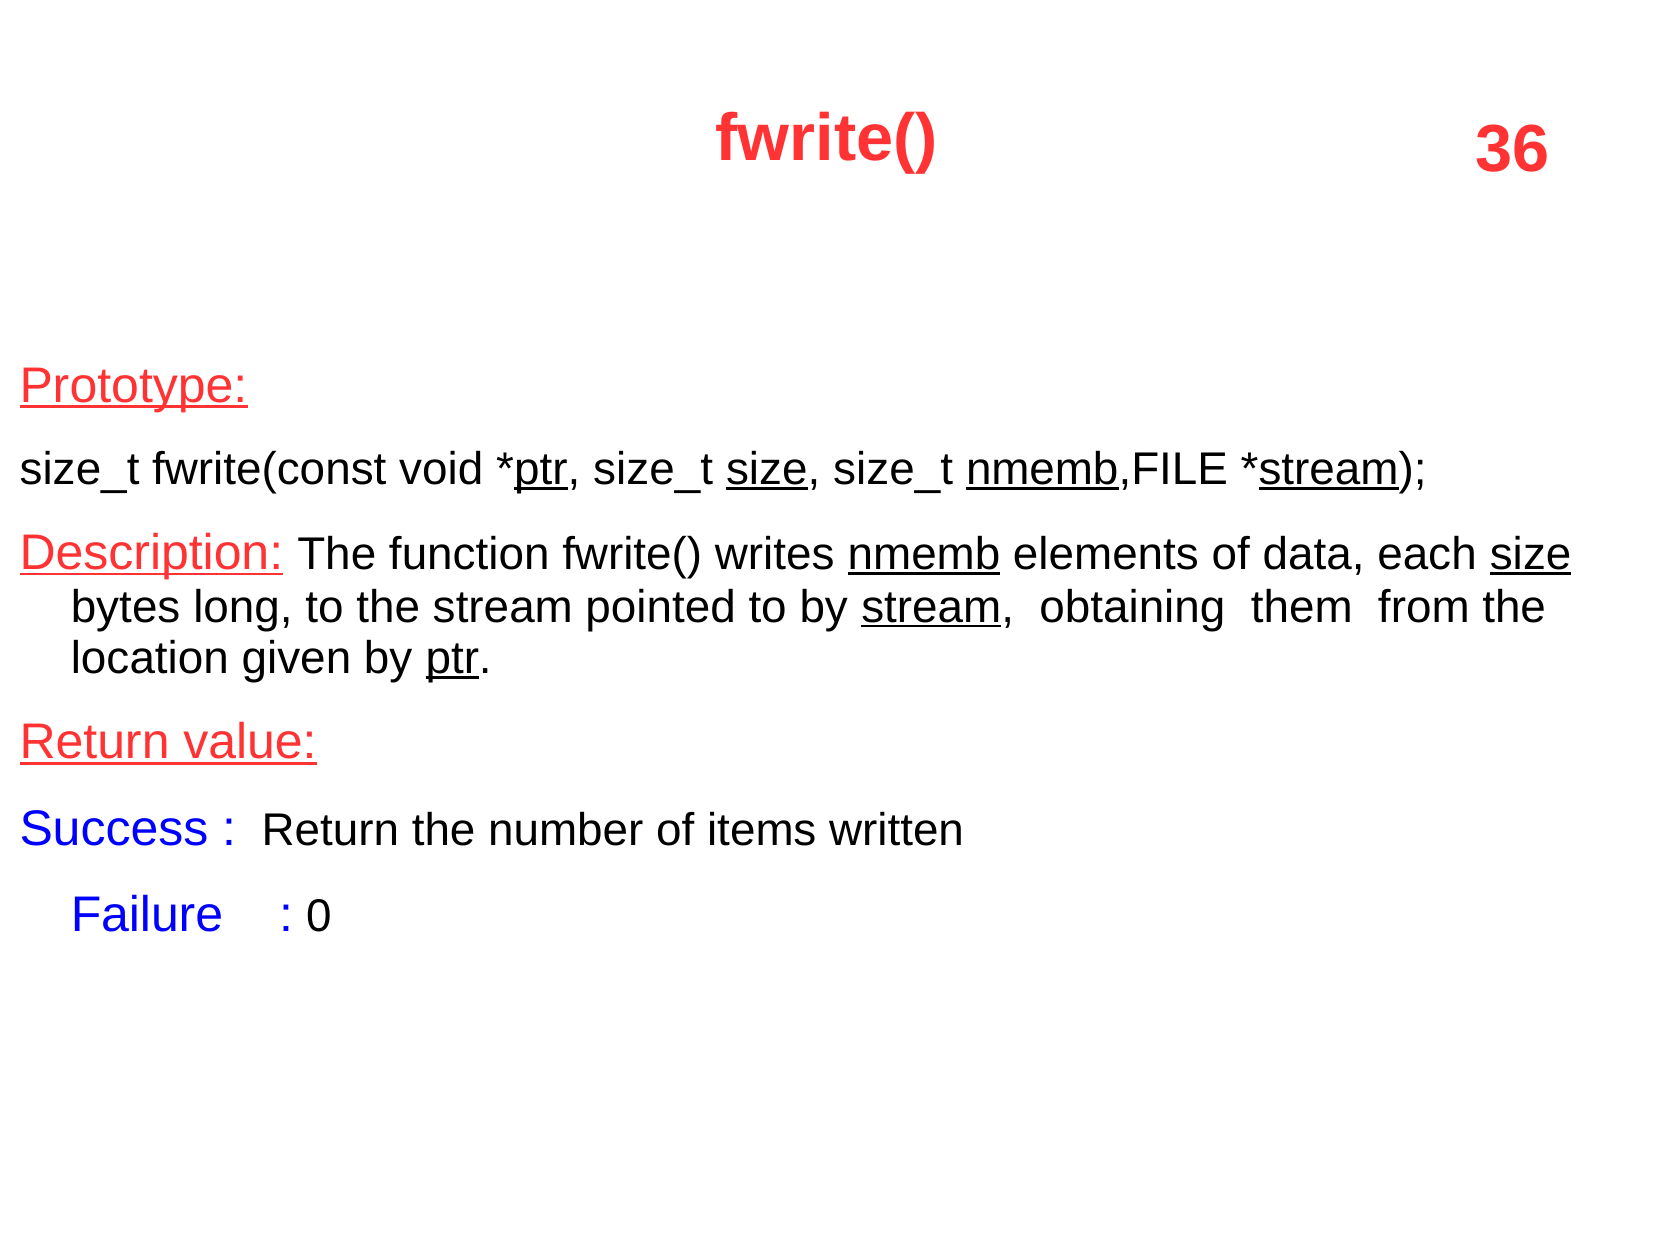

# fwrite()
36
Prototype:
size_t fwrite(const void *ptr, size_t size, size_t nmemb,FILE *stream);
Description: The function fwrite() writes nmemb elements of data, each size bytes long, to the stream pointed to by stream, obtaining them from the location given by ptr.
Return value:
Success : Return the number of items written
 	Failure : 0